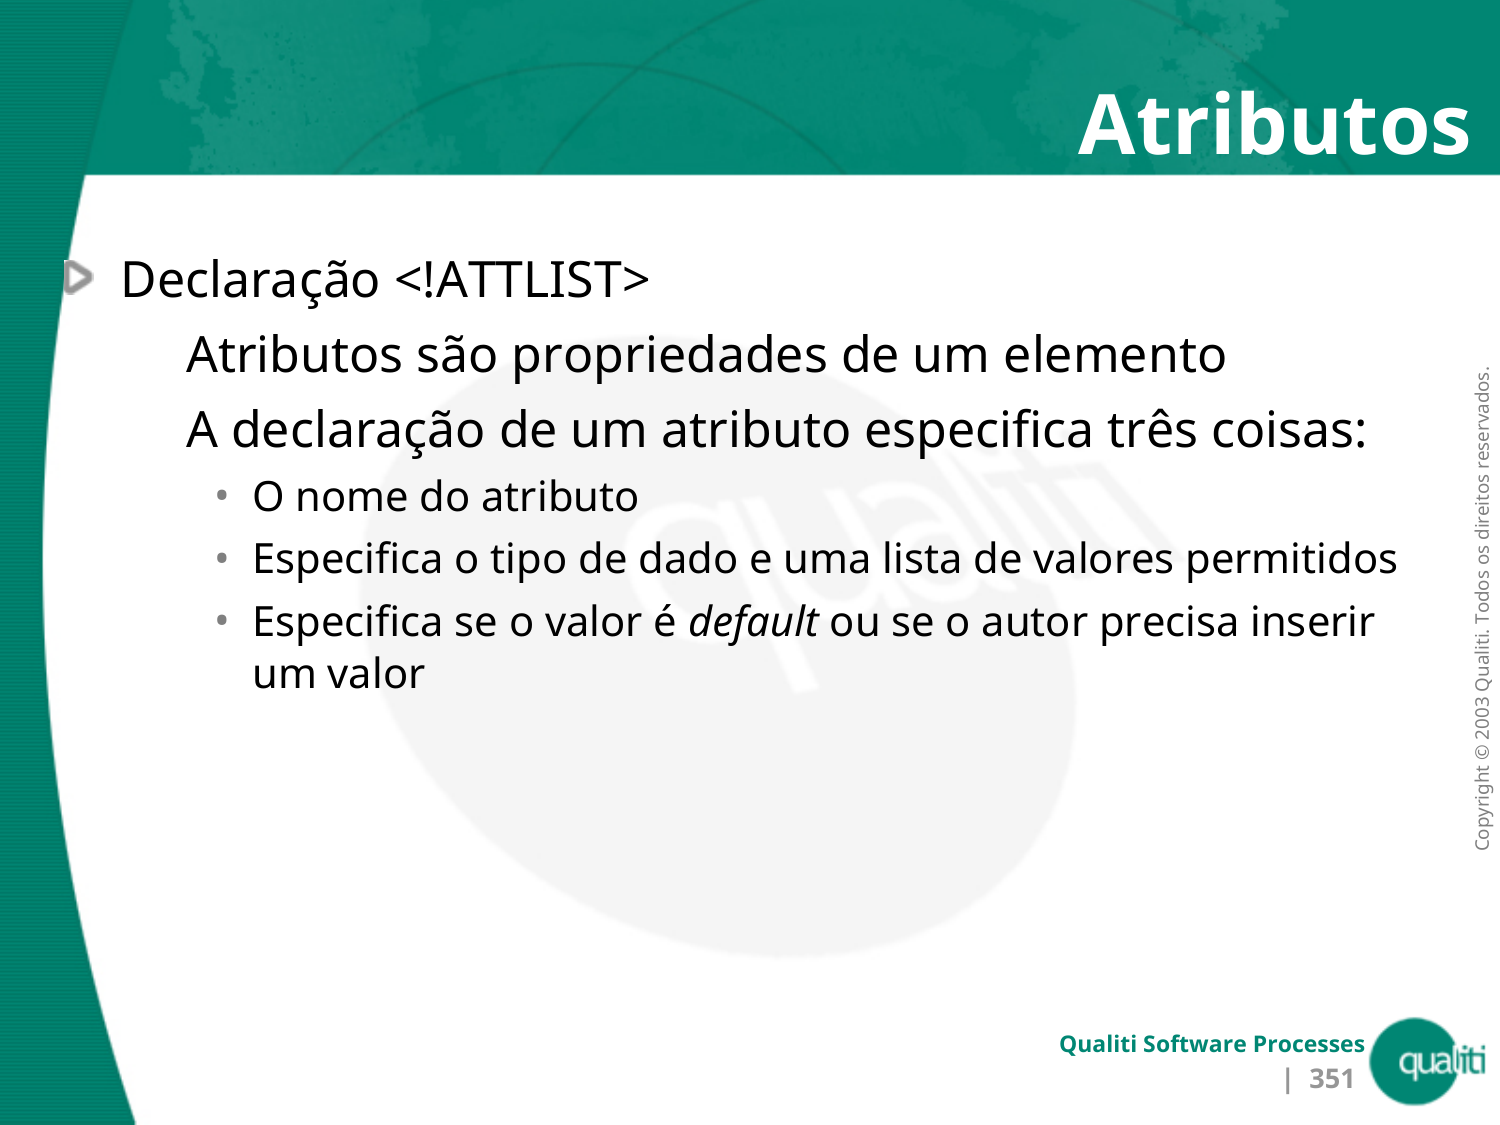

# Atributos
Declaração <!ATTLIST>
Atributos são propriedades de um elemento
A declaração de um atributo especifica três coisas:
O nome do atributo
Especifica o tipo de dado e uma lista de valores permitidos
Especifica se o valor é default ou se o autor precisa inserir um valor